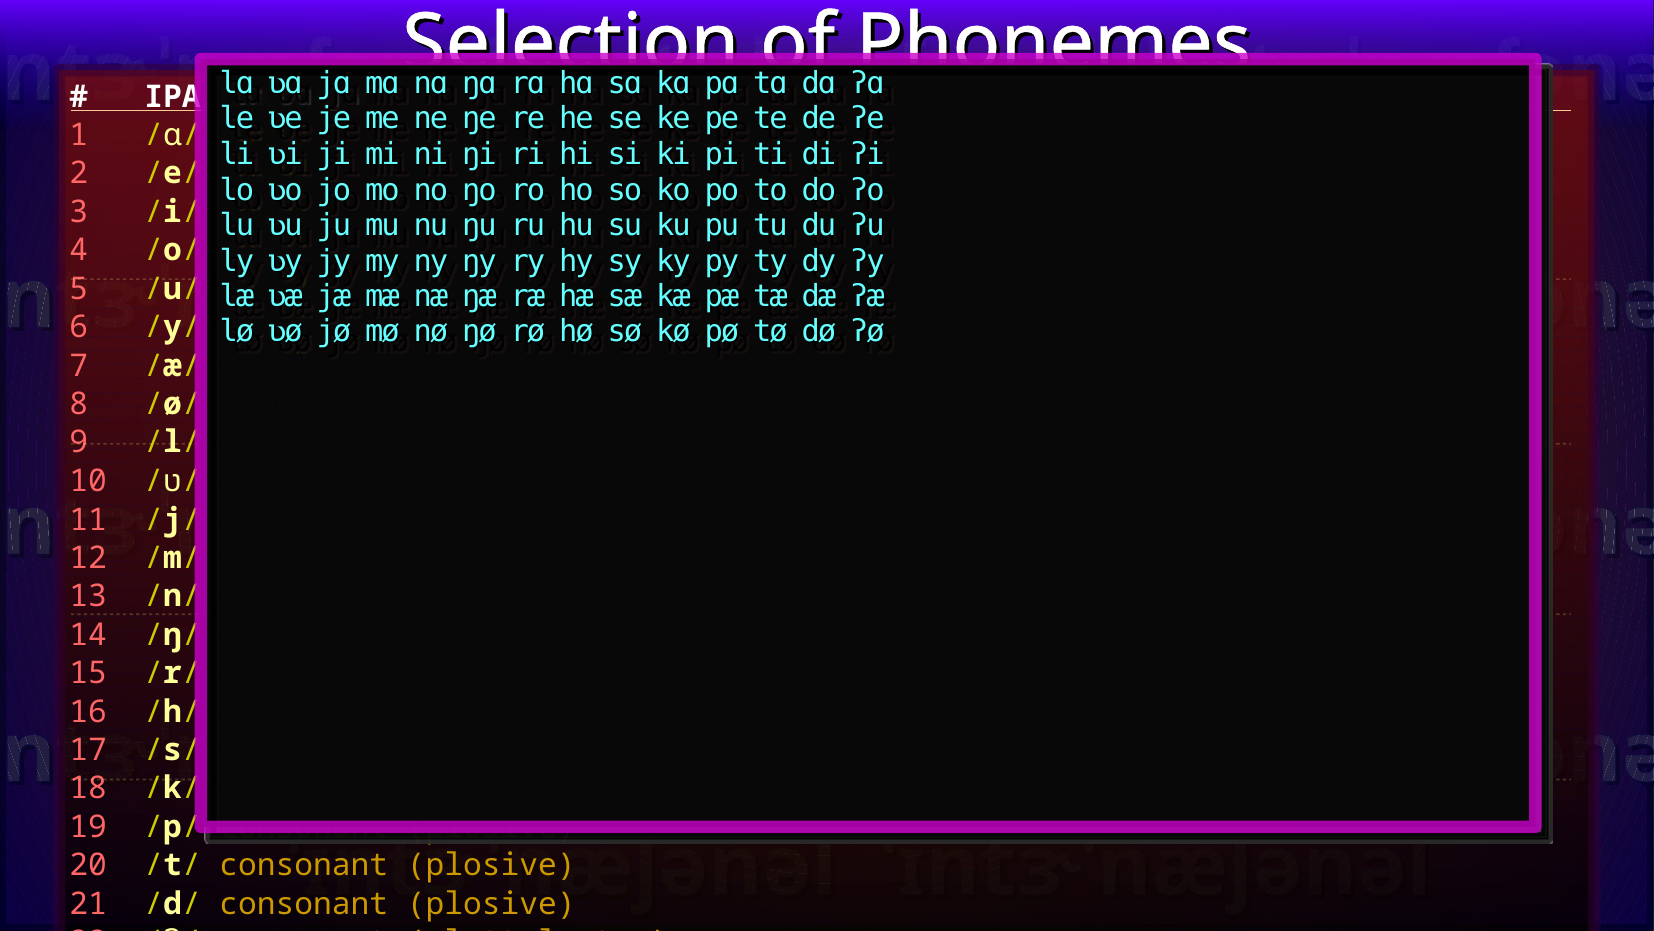

# Selection of Phonemes
lɑ ʋɑ jɑ mɑ nɑ ŋɑ rɑ hɑ sɑ kɑ pɑ tɑ dɑ ʔɑ
le ʋe je me ne ŋe re he se ke pe te de ʔe
li ʋi ji mi ni ŋi ri hi si ki pi ti di ʔi
lo ʋo jo mo no ŋo ro ho so ko po to do ʔo
lu ʋu ju mu nu ŋu ru hu su ku pu tu du ʔu
ly ʋy jy my ny ŋy ry hy sy ky py ty dy ʔy
læ ʋæ jæ mæ næ ŋæ ræ hæ sæ kæ pæ tæ dæ ʔæ
lø ʋø jø mø nø ŋø rø hø sø kø pø tø dø ʔø
#	IPA	Category
1	/ɑ/	vowel
2	/e/	vowel
3	/i/	vowel
4	/o/	vowel
5	/u/	vowel
6	/y/	vowel
7	/æ/	vowel
8	/ø/	vowel
9	/l/	consonant (approximant)
10	/ʋ/	consonant (approximant)
11	/j/	consonant (approximant)
12	/m/	consonant (nasal)
13	/n/	consonant (nasal)
14	/ŋ/	consonant (nasal)
15	/r/	consonant (trill)
16	/h/	consonant (fricative)
17	/s/	consonant (fricative)
18	/k/	consonant (plosive)
19	/p/	consonant (plosive)
20	/t/	consonant (plosive)
21	/d/	consonant (plosive)
22	/ʔ/	consonant (glottal stop)